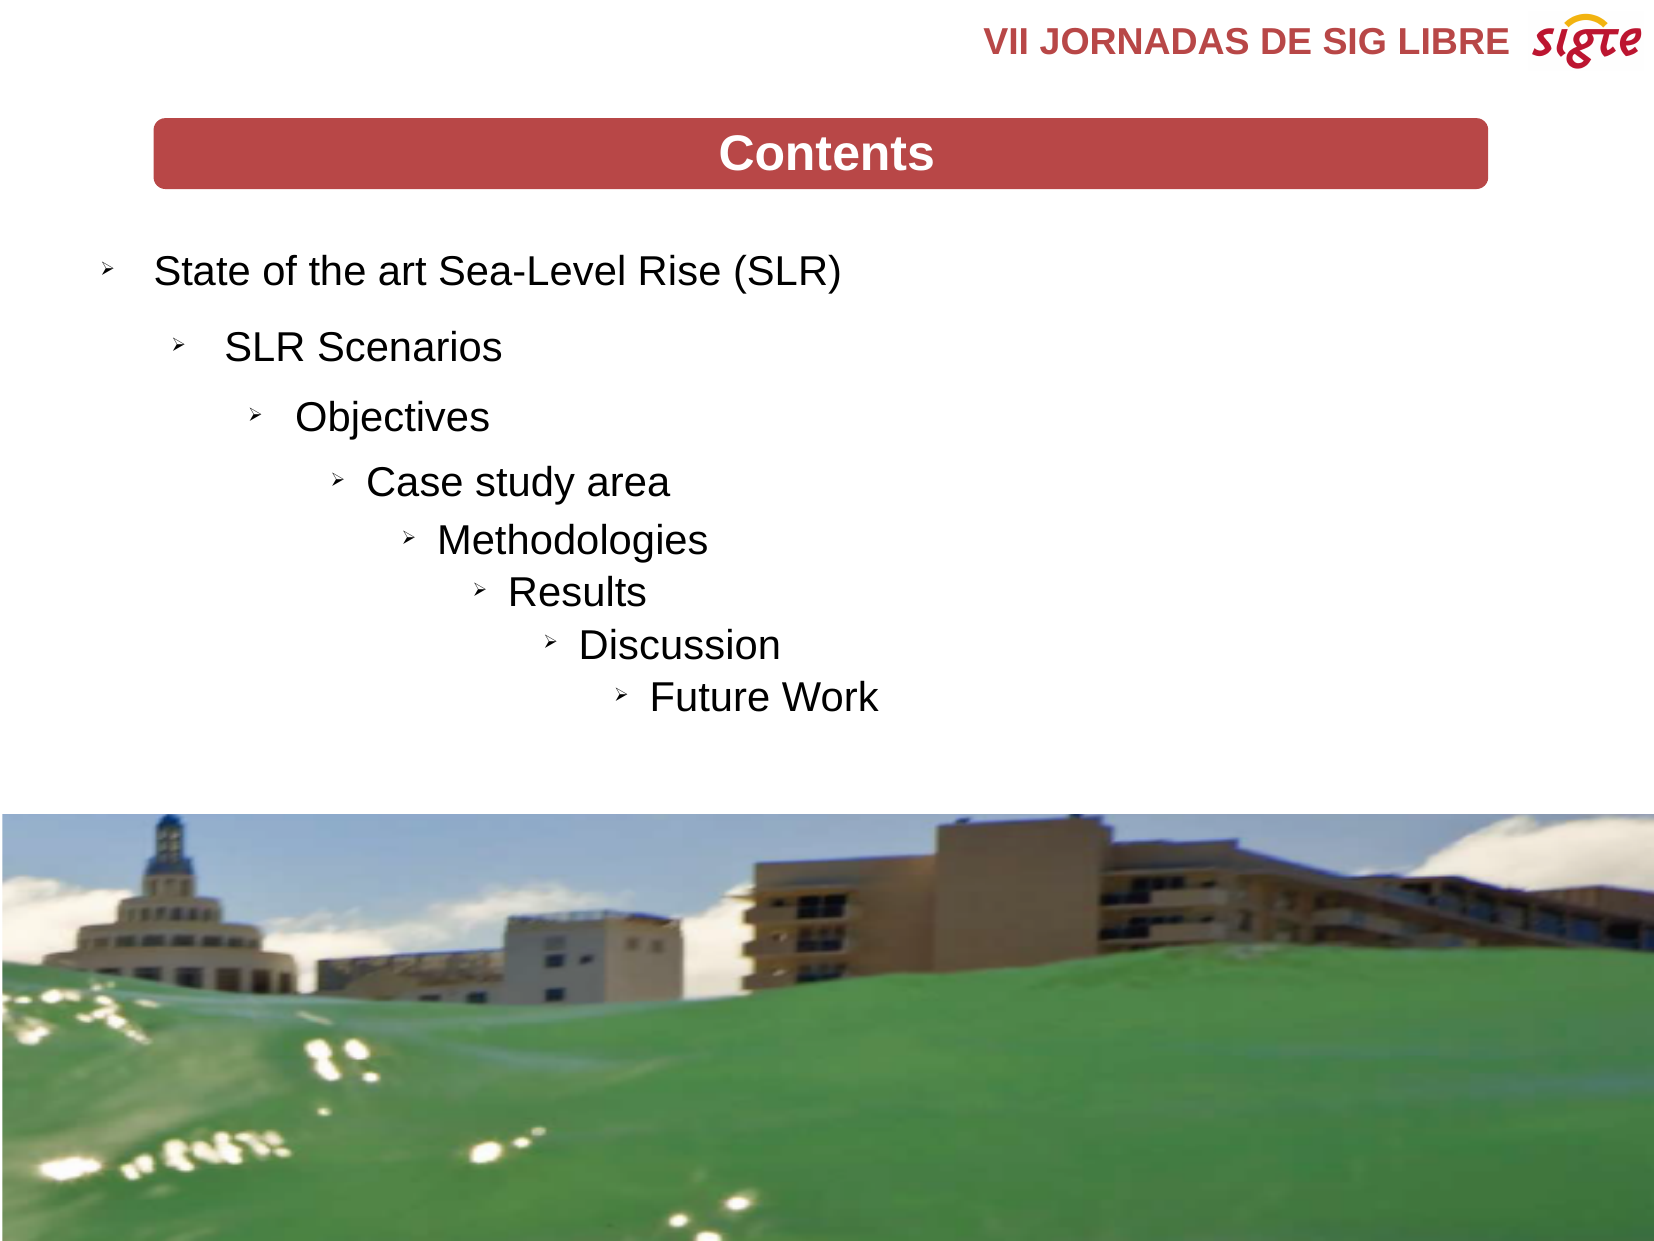

VII JORNADAS DE SIG LIBRE
# Contents
State of the art Sea-Level Rise (SLR)
SLR Scenarios
Objectives
Case study area
Methodologies
Results
Discussion
Future Work
2